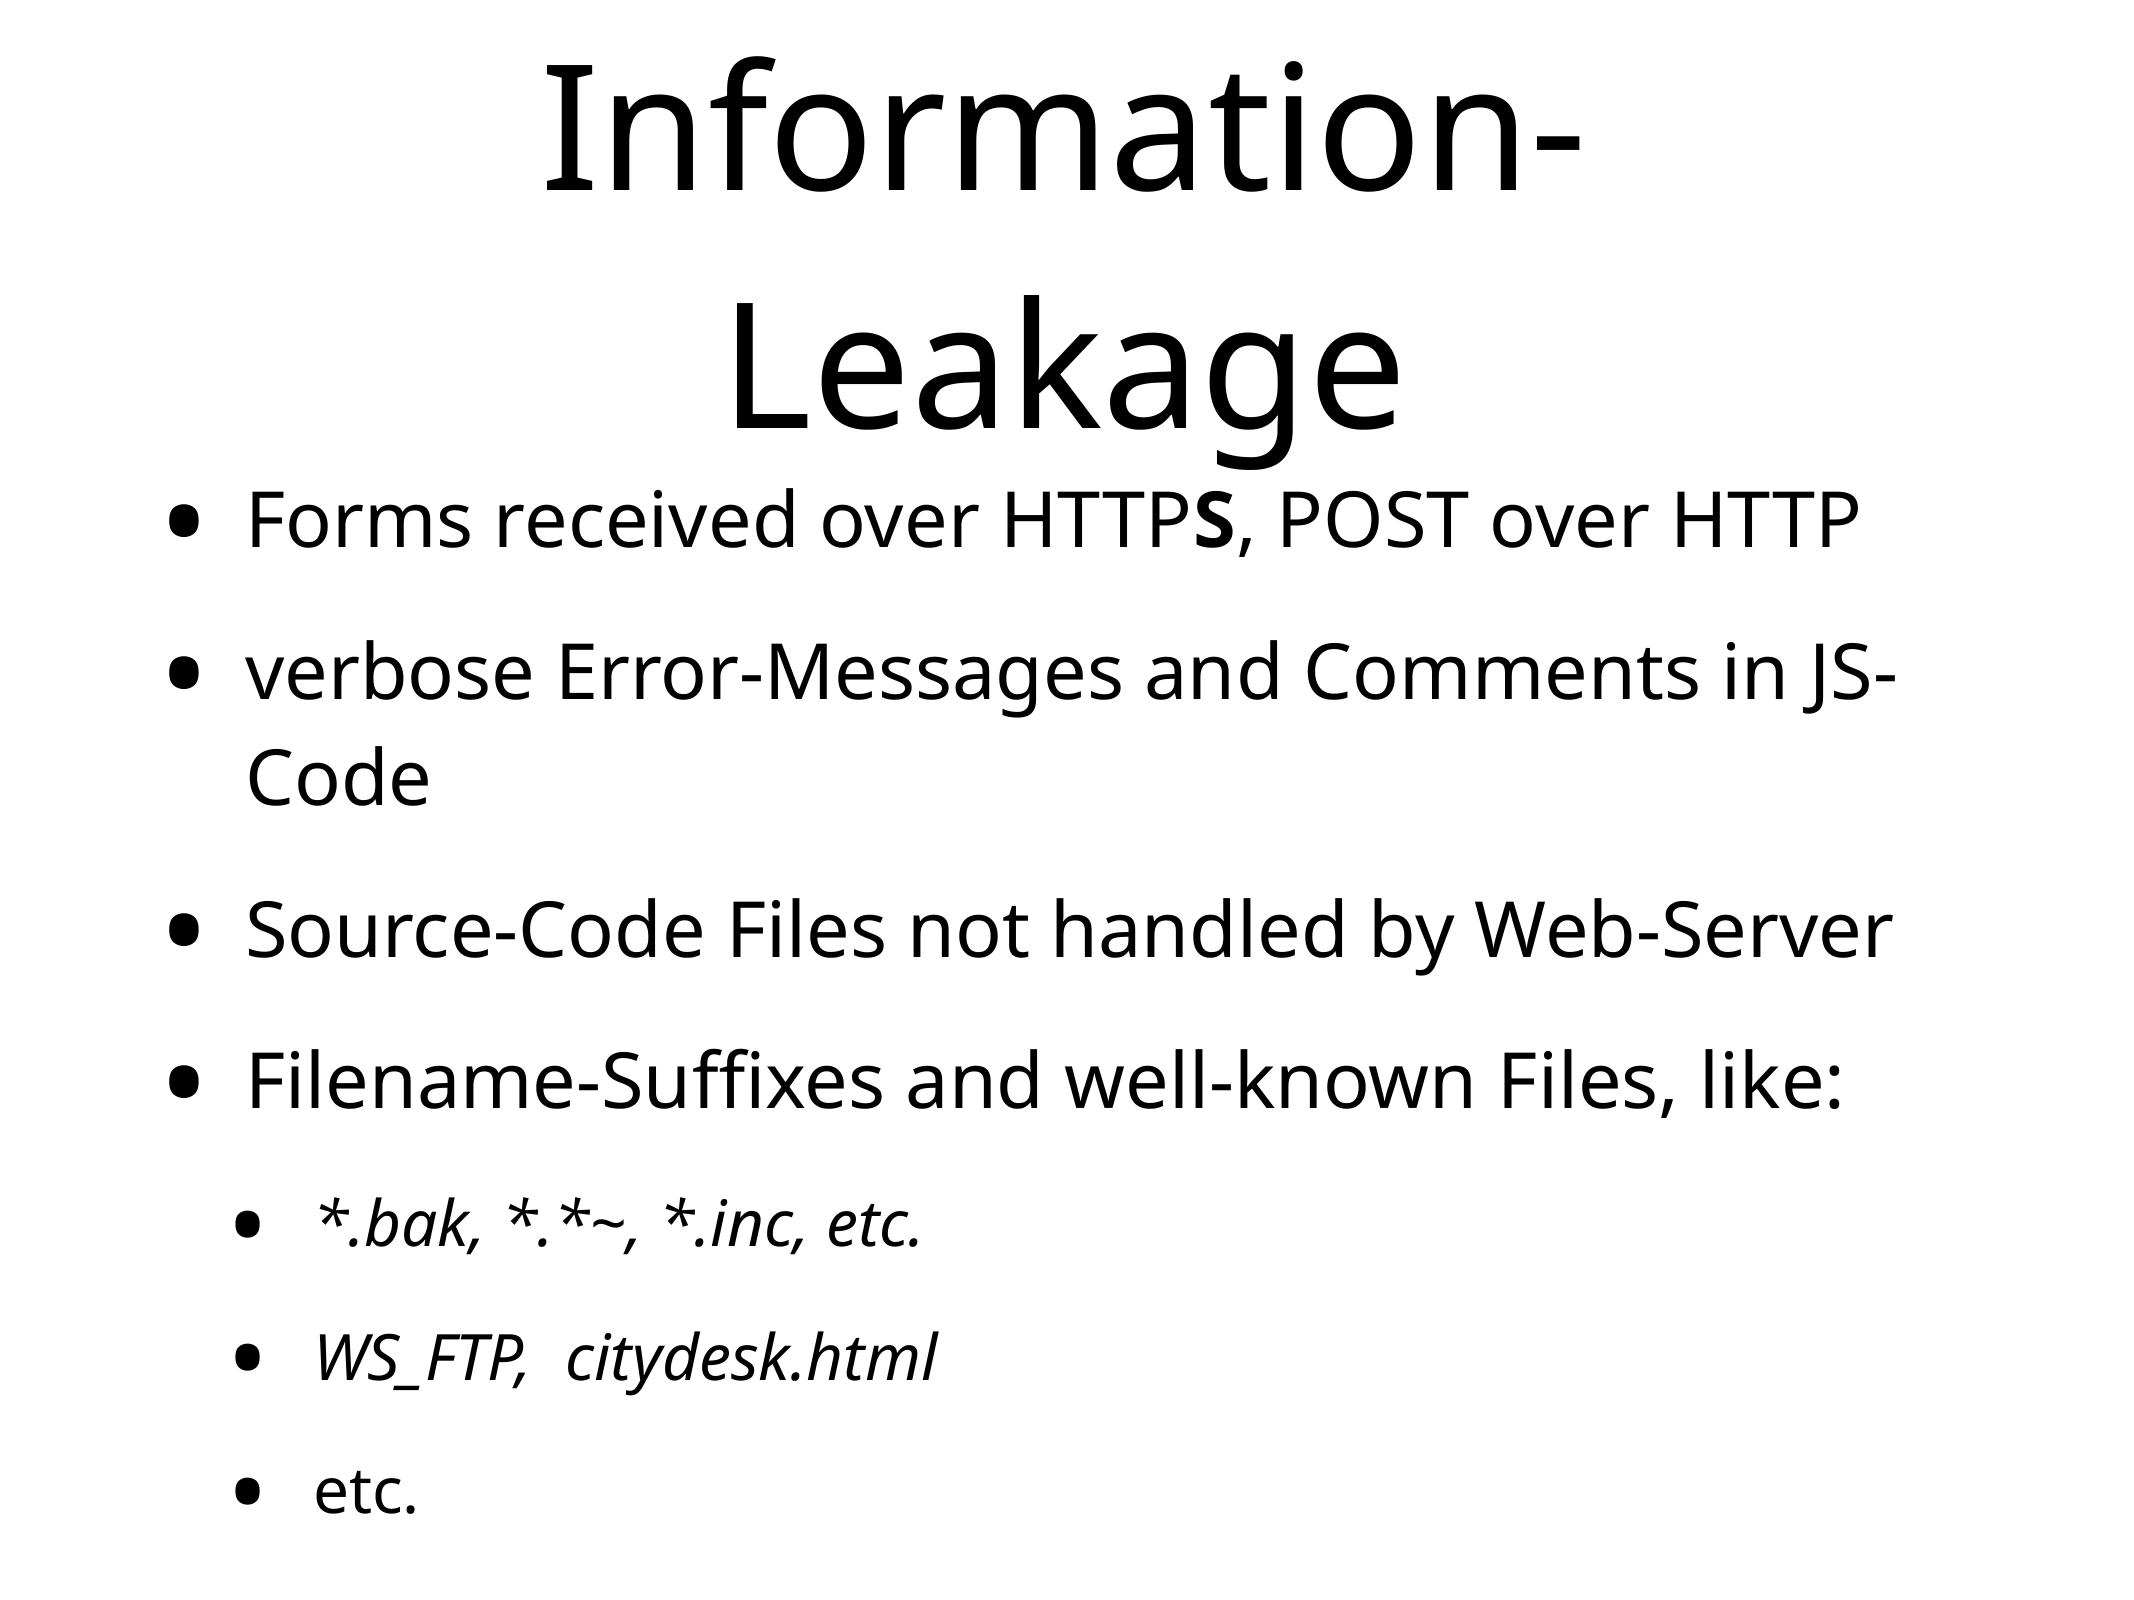

# Information-Leakage
Forms received over HTTPS, POST over HTTP
verbose Error-Messages and Comments in JS-Code
Source-Code Files not handled by Web-Server
Filename-Suffixes and well-known Files, like:
*.bak, *.*~, *.inc, etc.
WS_FTP, citydesk.html
etc.